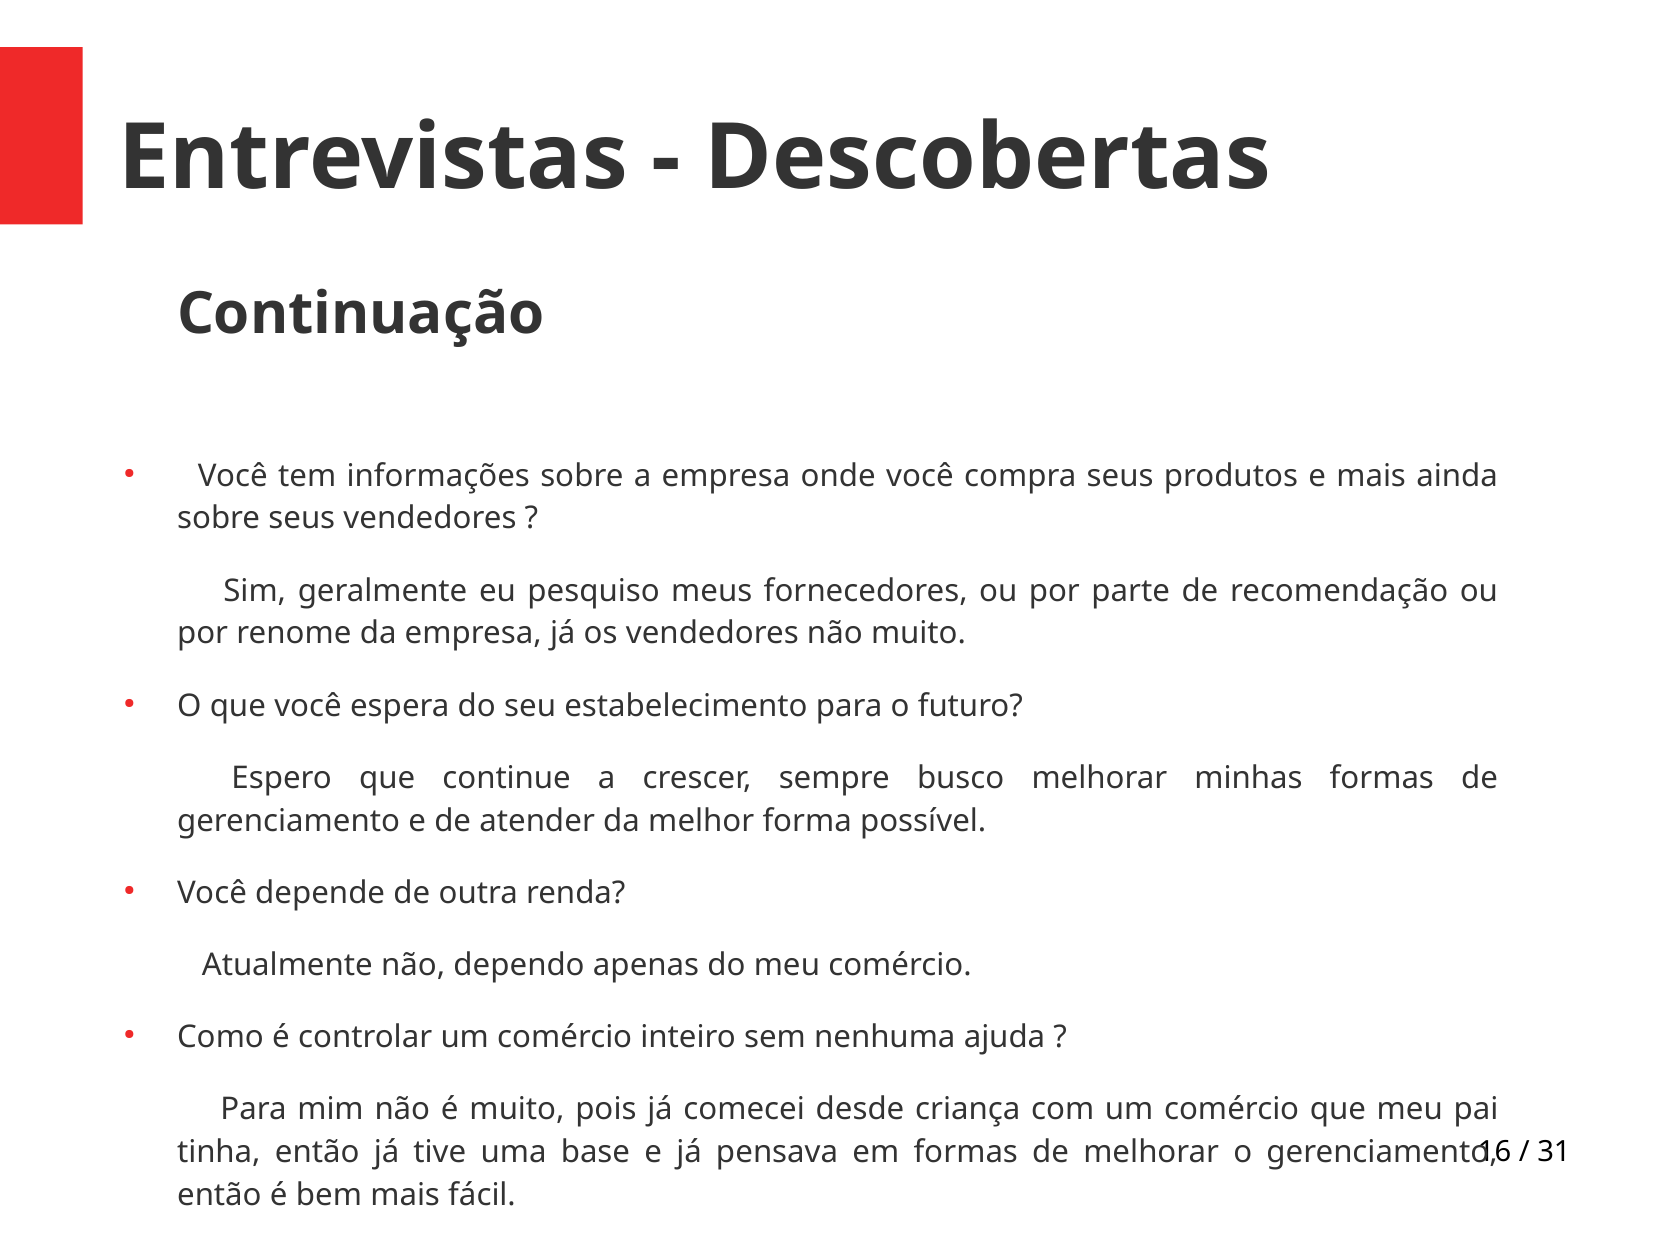

# Entrevistas - Descobertas
Continuação
 Você tem informações sobre a empresa onde você compra seus produtos e mais ainda sobre seus vendedores ?
 Sim, geralmente eu pesquiso meus fornecedores, ou por parte de recomendação ou por renome da empresa, já os vendedores não muito.
O que você espera do seu estabelecimento para o futuro?
 Espero que continue a crescer, sempre busco melhorar minhas formas de gerenciamento e de atender da melhor forma possível.
Você depende de outra renda?
 Atualmente não, dependo apenas do meu comércio.
Como é controlar um comércio inteiro sem nenhuma ajuda ?
 Para mim não é muito, pois já comecei desde criança com um comércio que meu pai tinha, então já tive uma base e já pensava em formas de melhorar o gerenciamento, então é bem mais fácil.
16